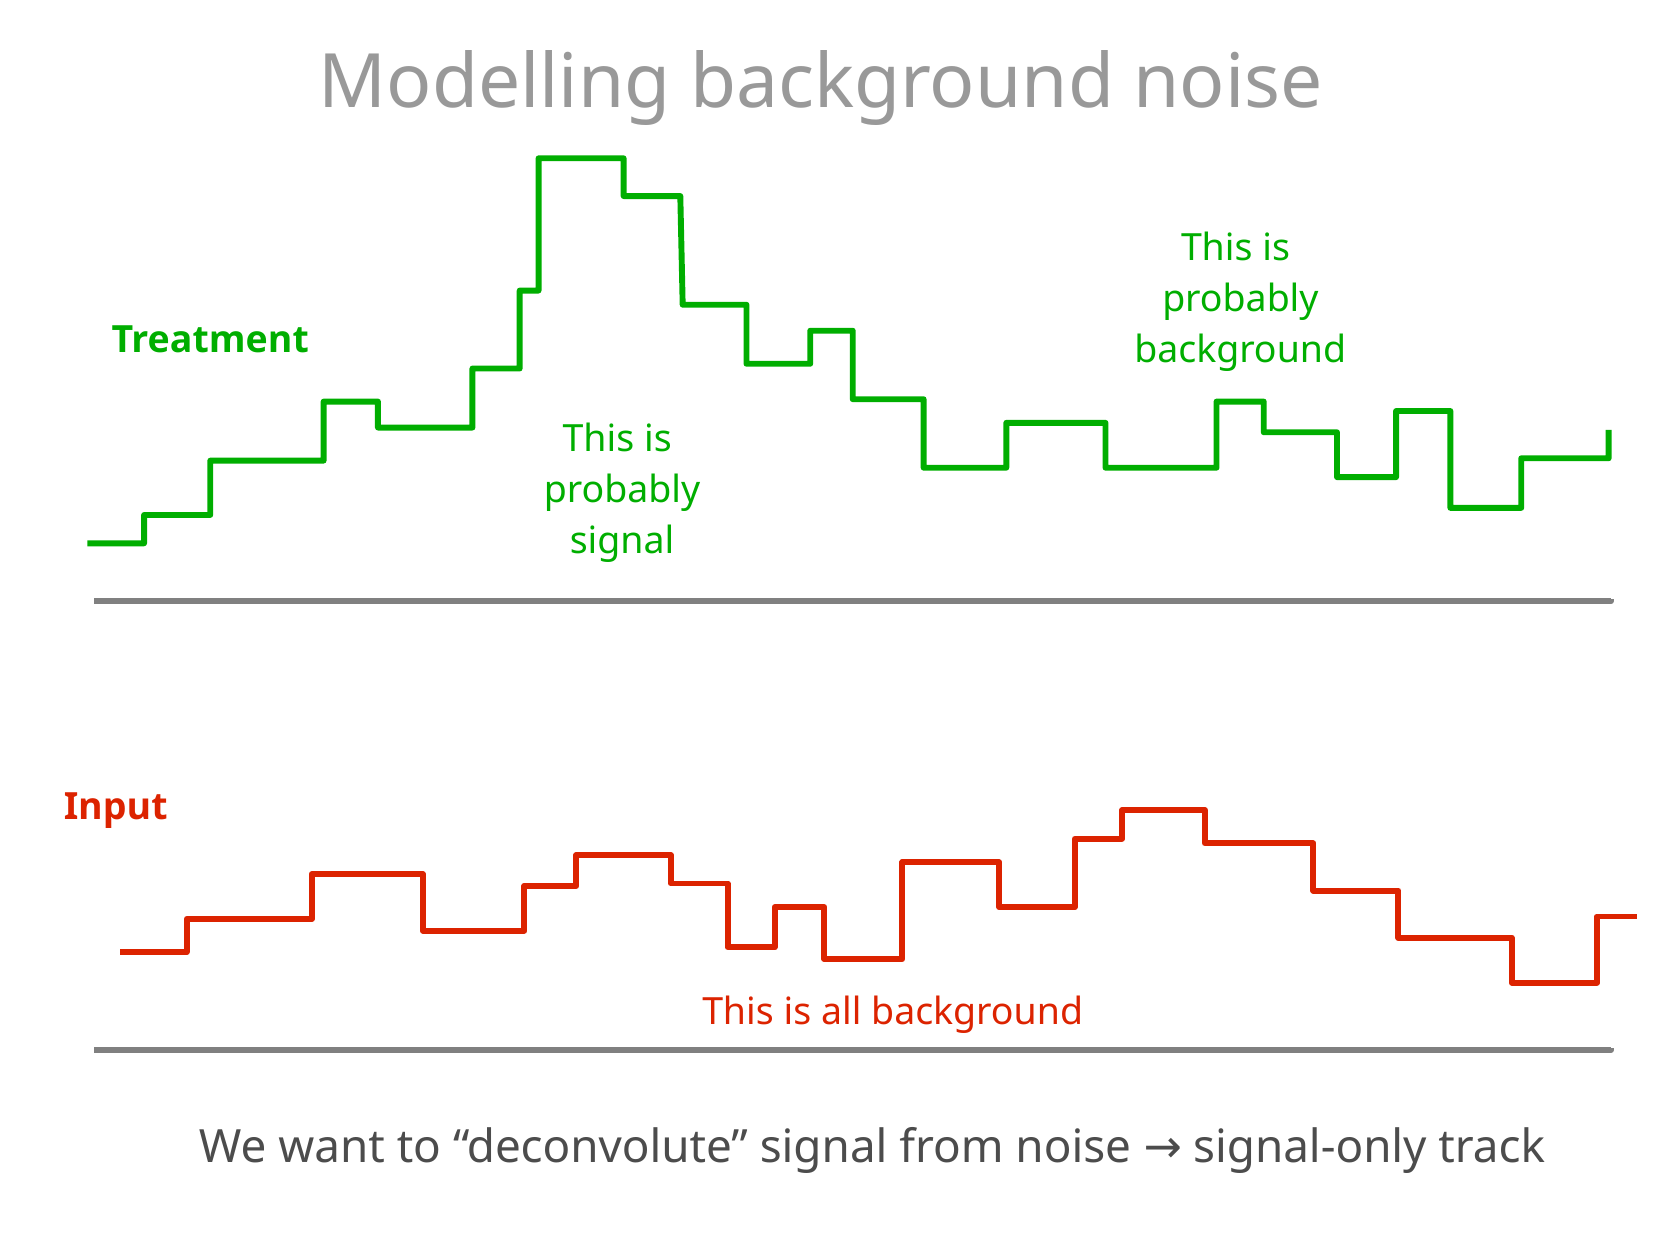

# Modelling background noise
This is
probably
background
Treatment
This is
probably
signal
Input
This is all background
We want to “deconvolute” signal from noise → signal-only track